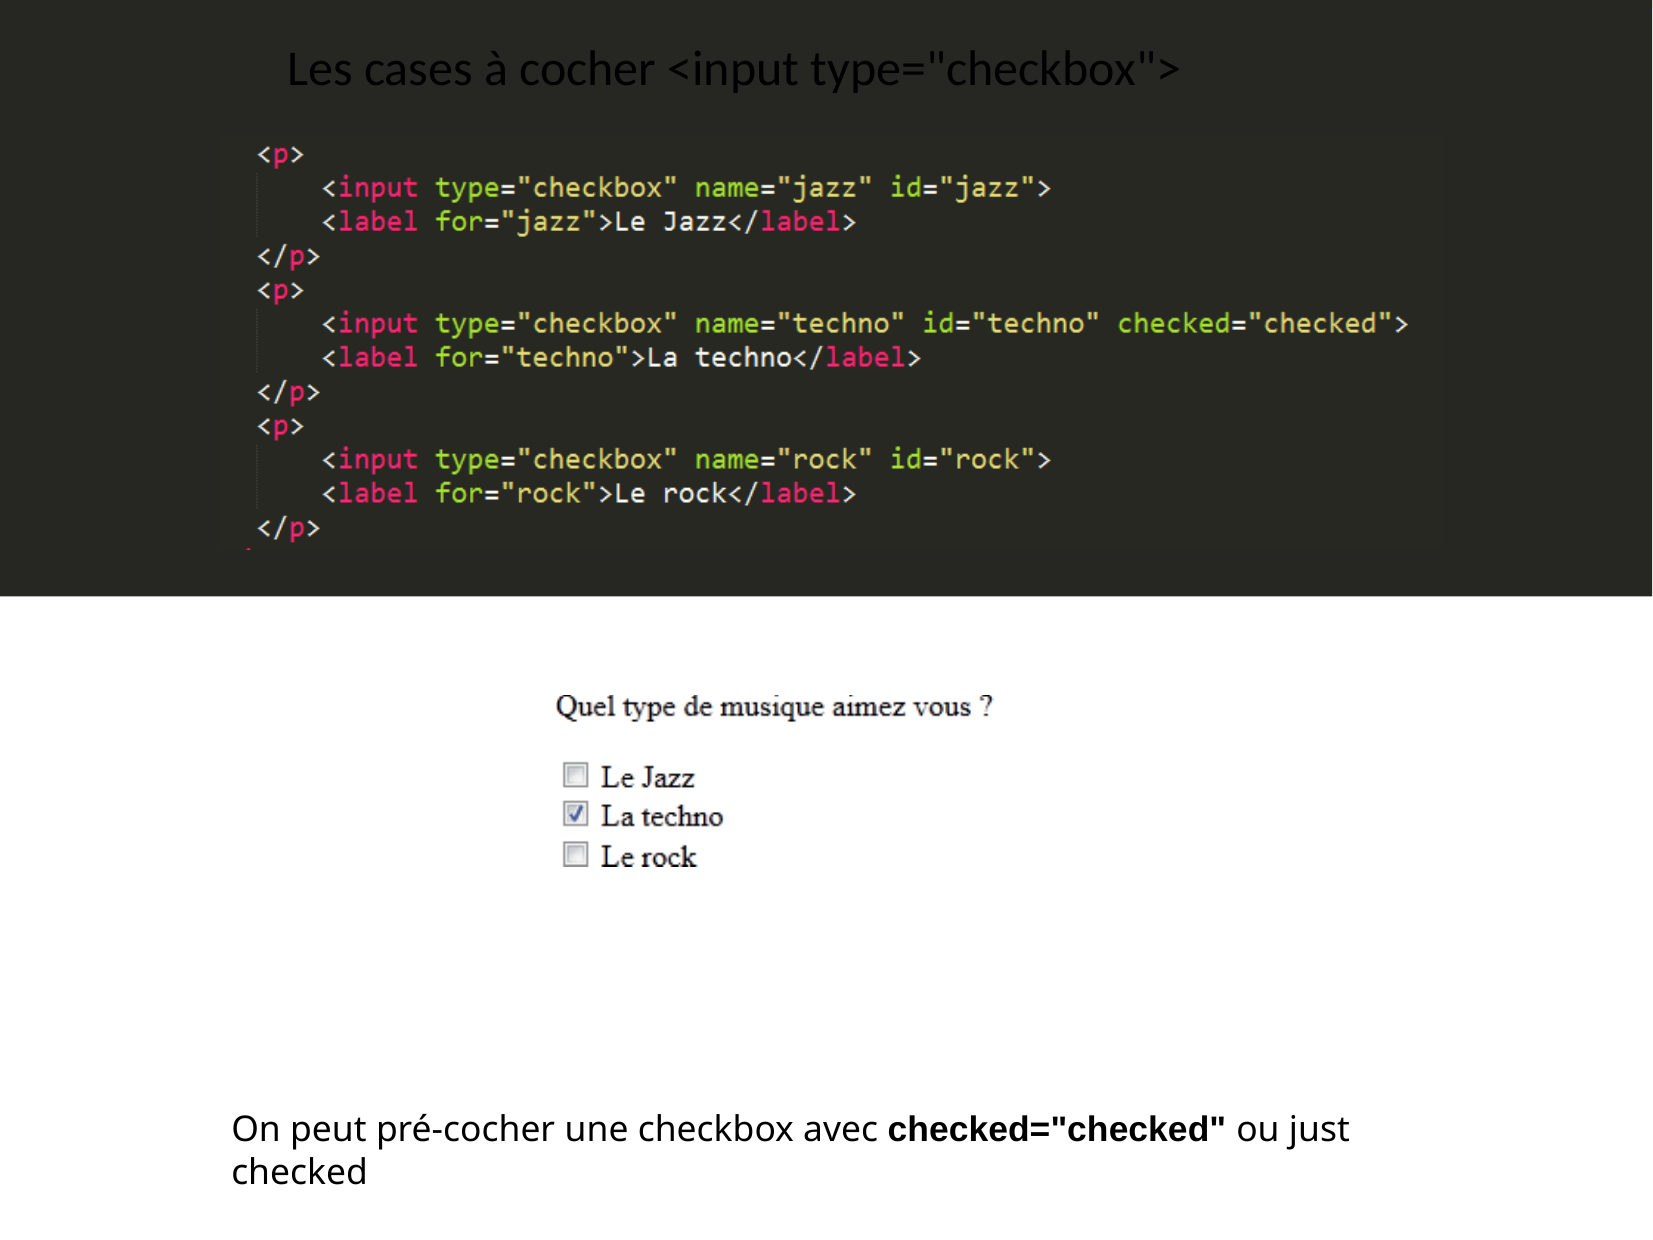

# Les cases à cocher <input type="checkbox">
On peut pré-cocher une checkbox avec checked="checked" ou just checked